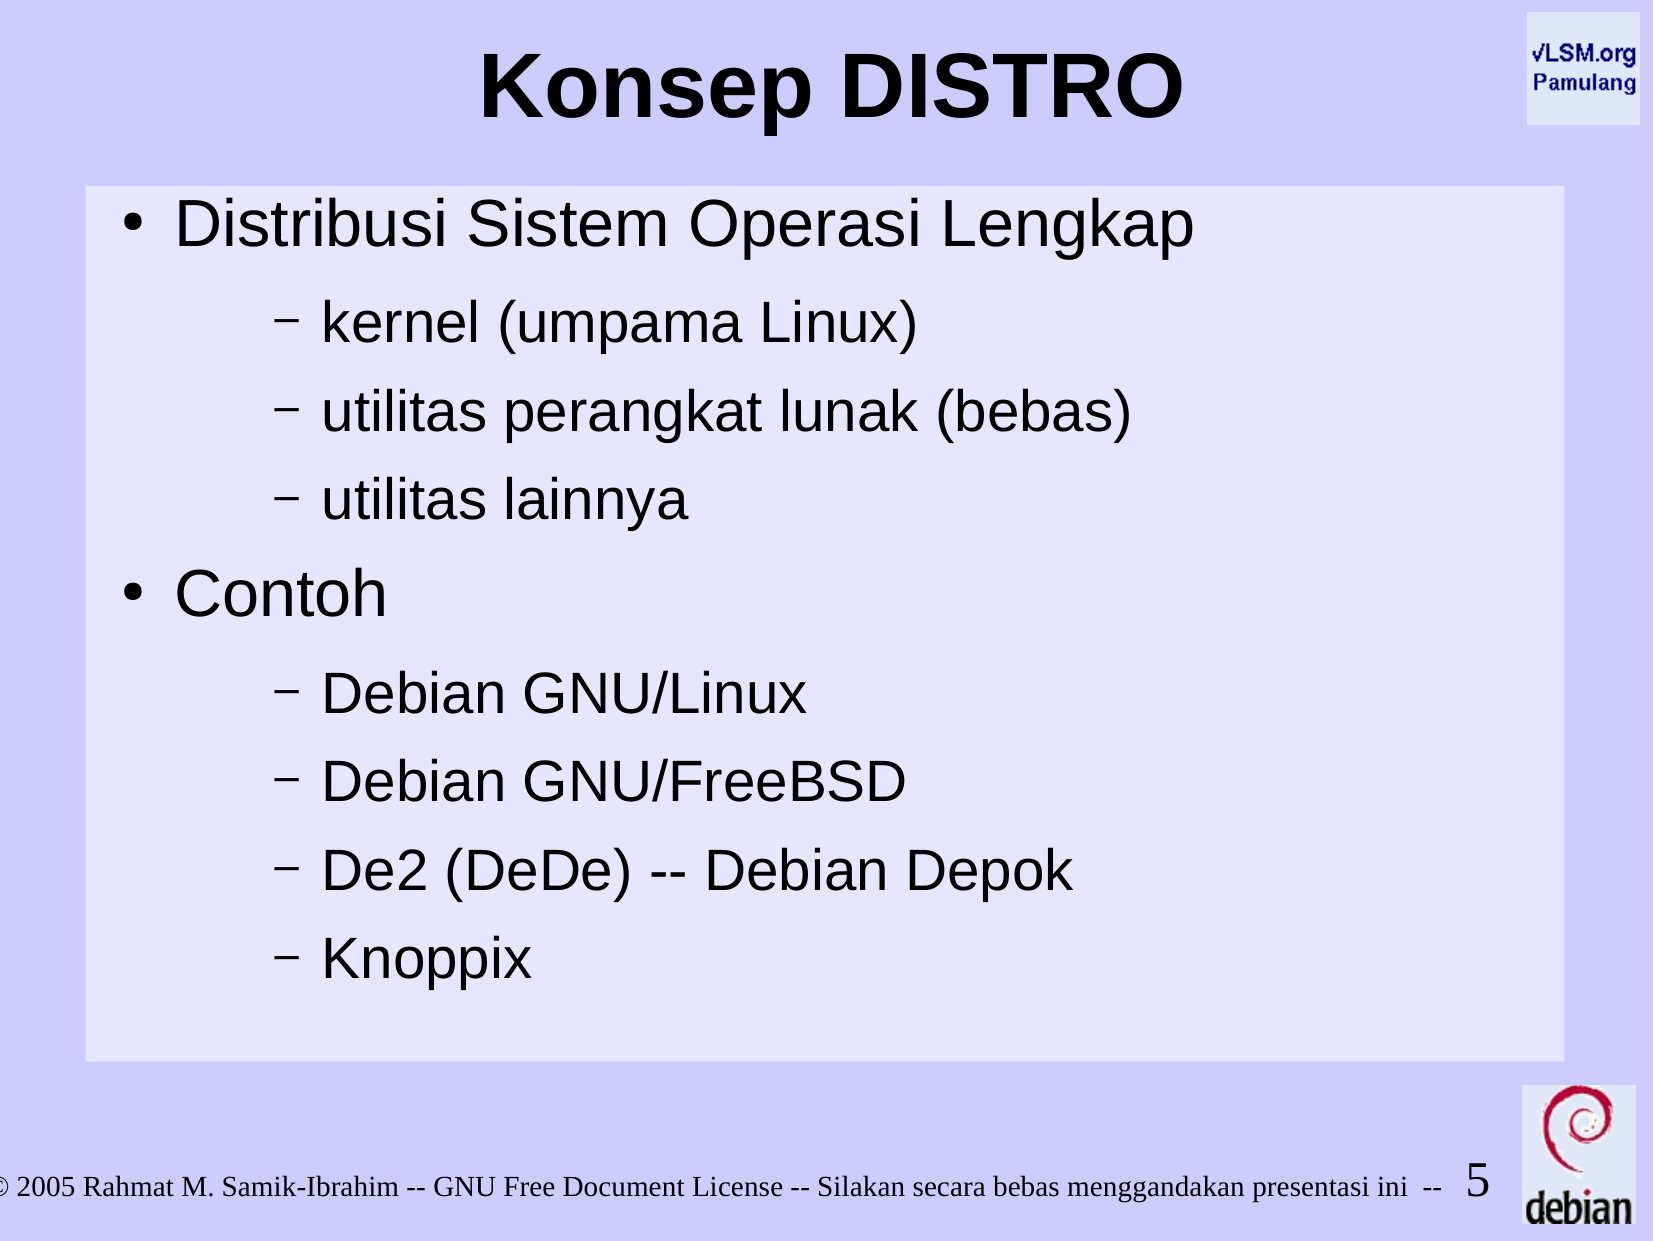

# Konsep DISTRO
Distribusi Sistem Operasi Lengkap
kernel (umpama Linux)
utilitas perangkat lunak (bebas)
utilitas lainnya
Contoh
Debian GNU/Linux
Debian GNU/FreeBSD
De2 (DeDe) -- Debian Depok
Knoppix